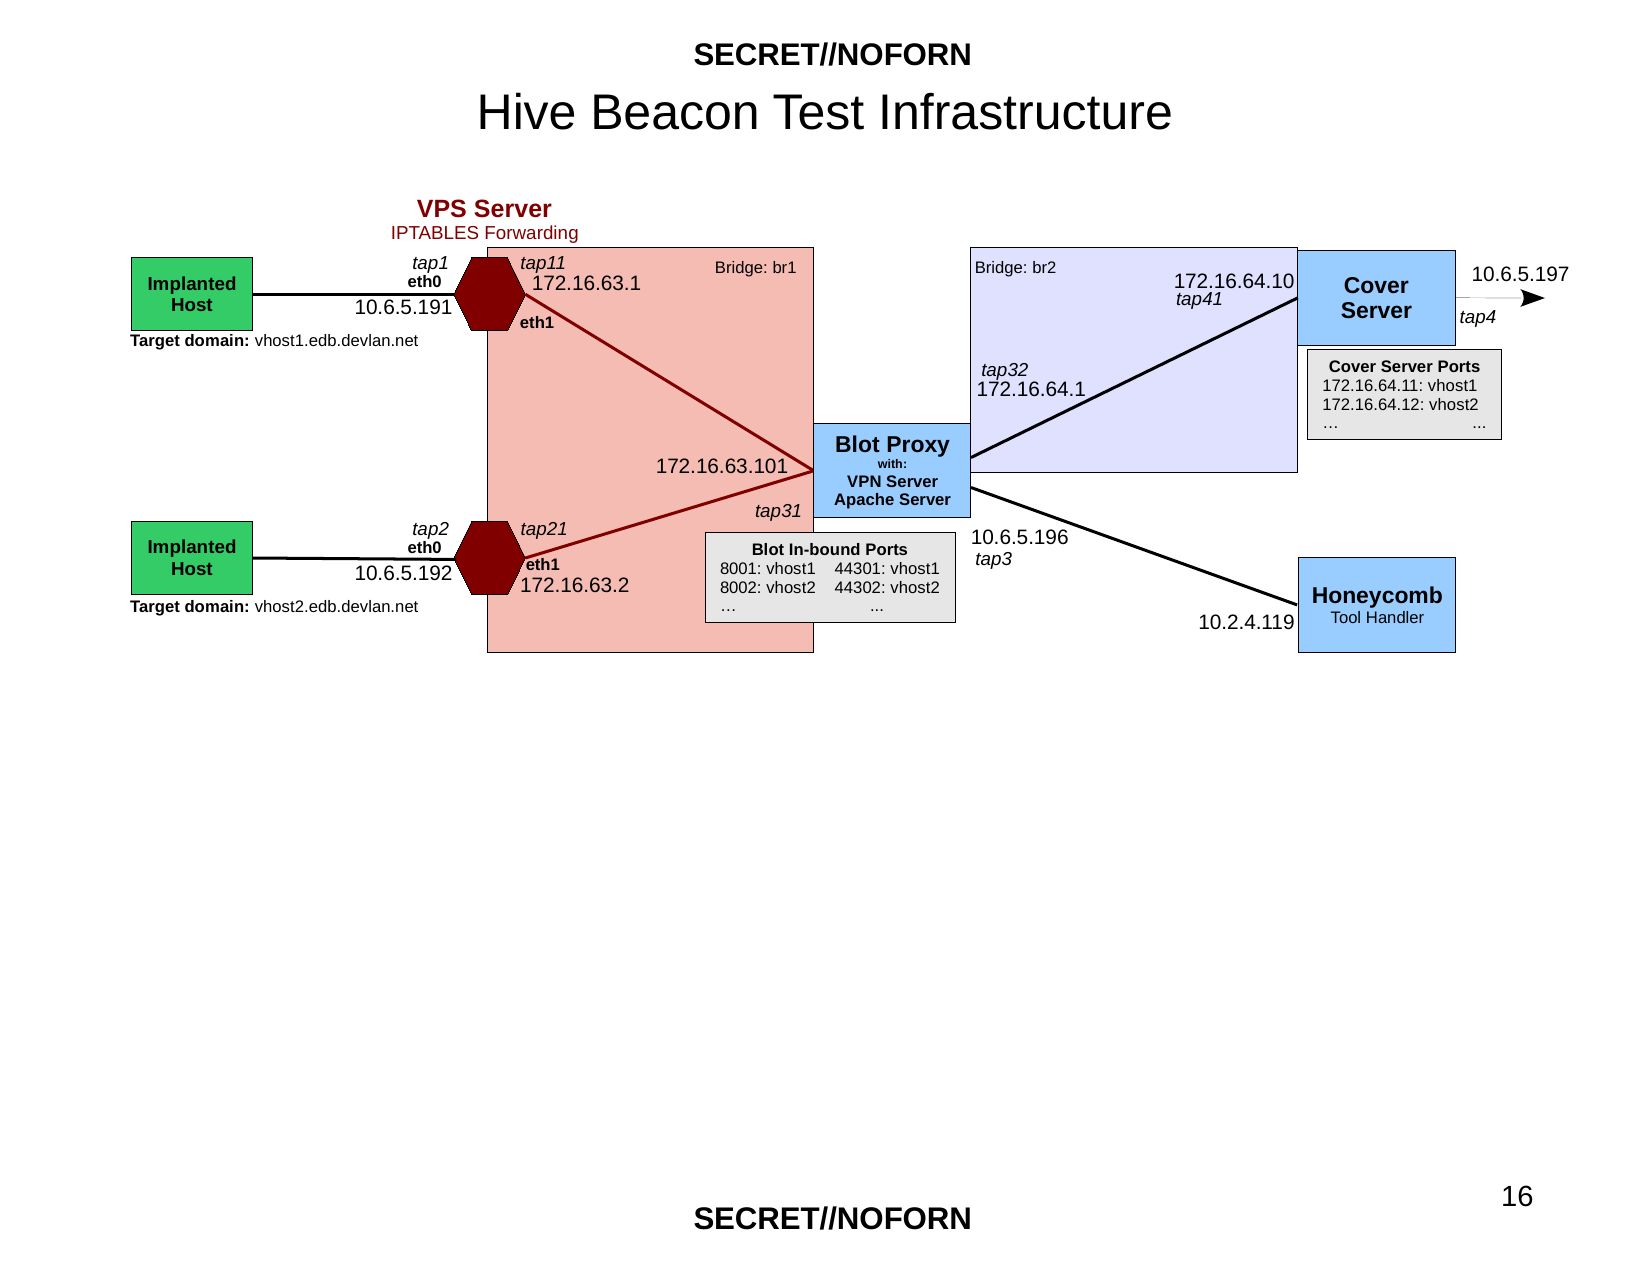

SECRET//NOFORN
# Hive Beacon Test Infrastructure
VPS Server
IPTABLES Forwarding
tap1
tap11
Cover
Server
Bridge: br1
Bridge: br2
10.6.5.197
Implanted
Host
172.16.64.10
eth0
172.16.63.1
tap41
10.6.5.191
tap4
eth1
Target domain: vhost1.edb.devlan.net
Cover Server Ports
172.16.64.11: vhost1
172.16.64.12: vhost2
…		...
tap32
172.16.64.1
Blot Proxy
with:
VPN Server
Apache Server
172.16.63.101
tap31
tap2
tap21
10.6.5.196
Implanted
Host
eth0
Blot In-bound Ports
8001: vhost1 44301: vhost1
8002: vhost2 44302: vhost2
…		...
tap3
eth1
10.6.5.192
Honeycomb
Tool Handler
172.16.63.2
Target domain: vhost2.edb.devlan.net
10.2.4.119
16
SECRET//NOFORN